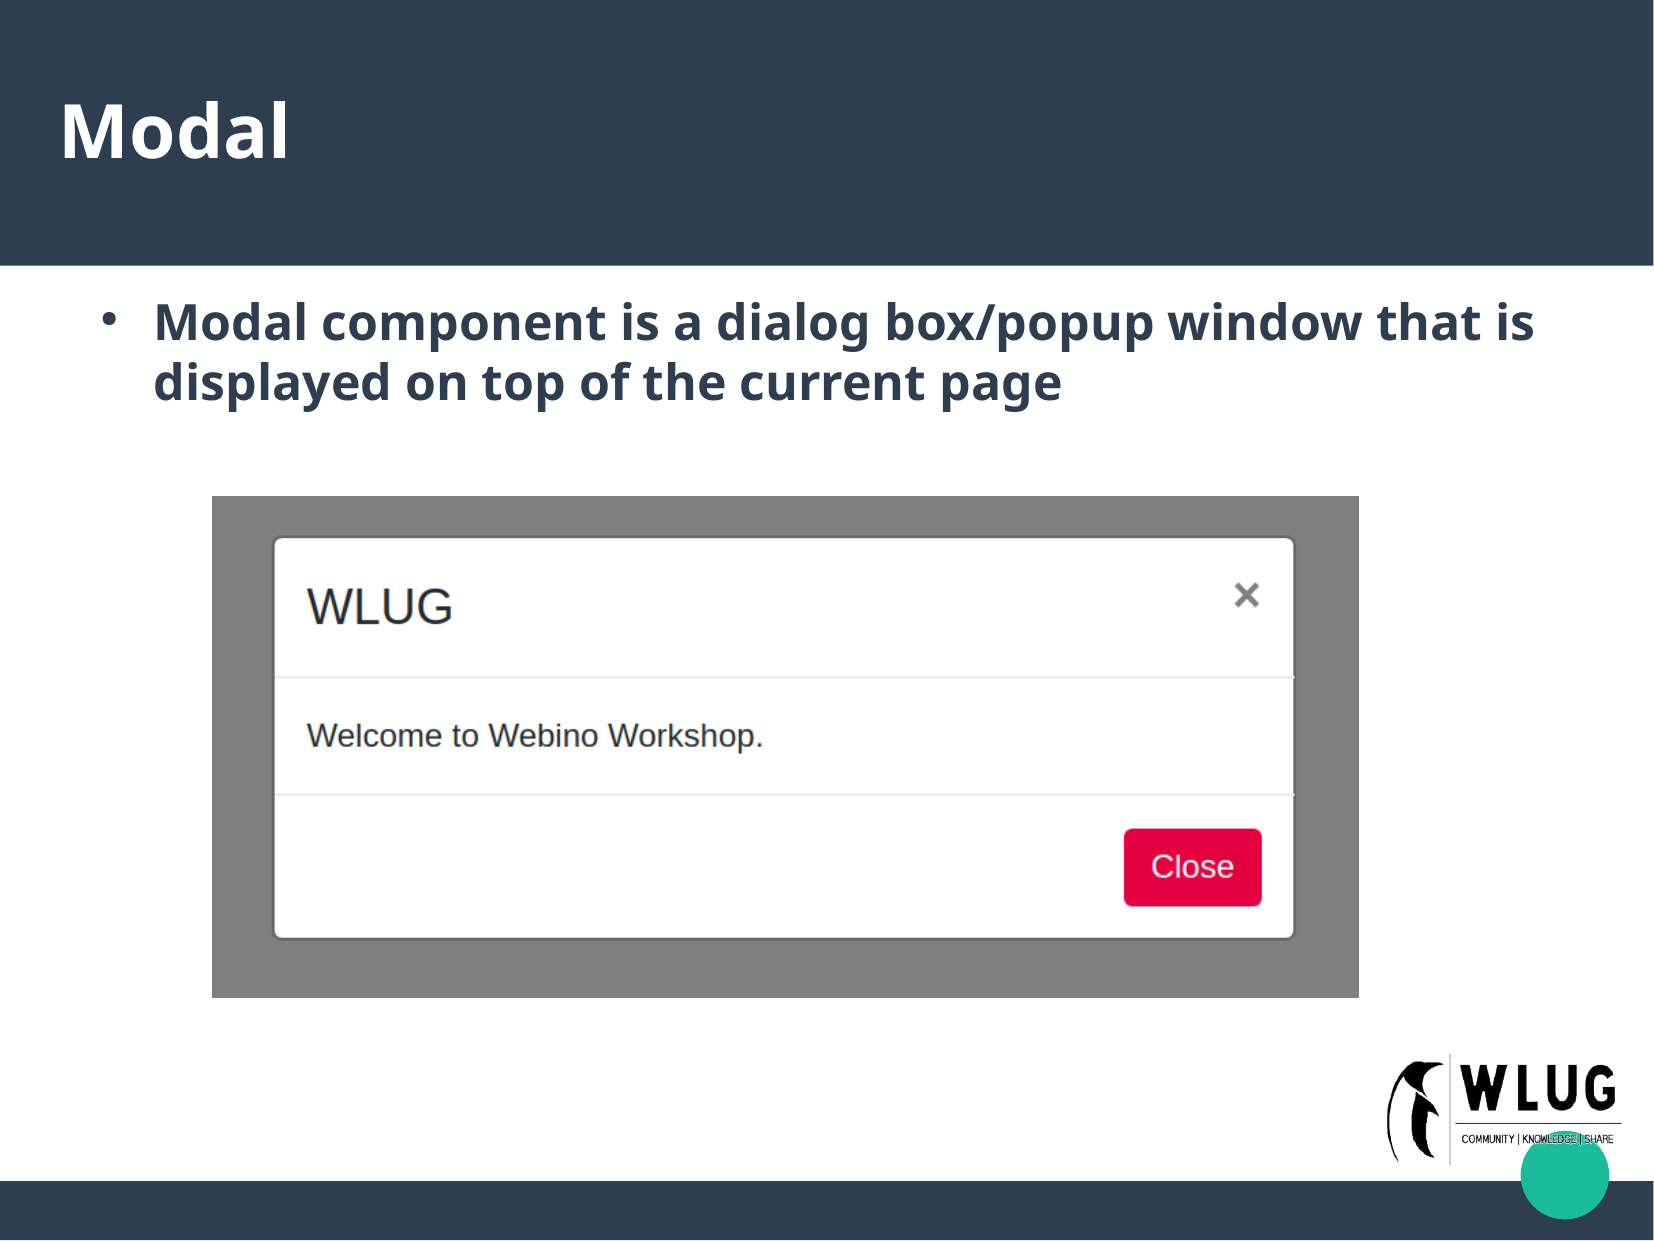

# Modal
Modal component is a dialog box/popup window that is displayed on top of the current page